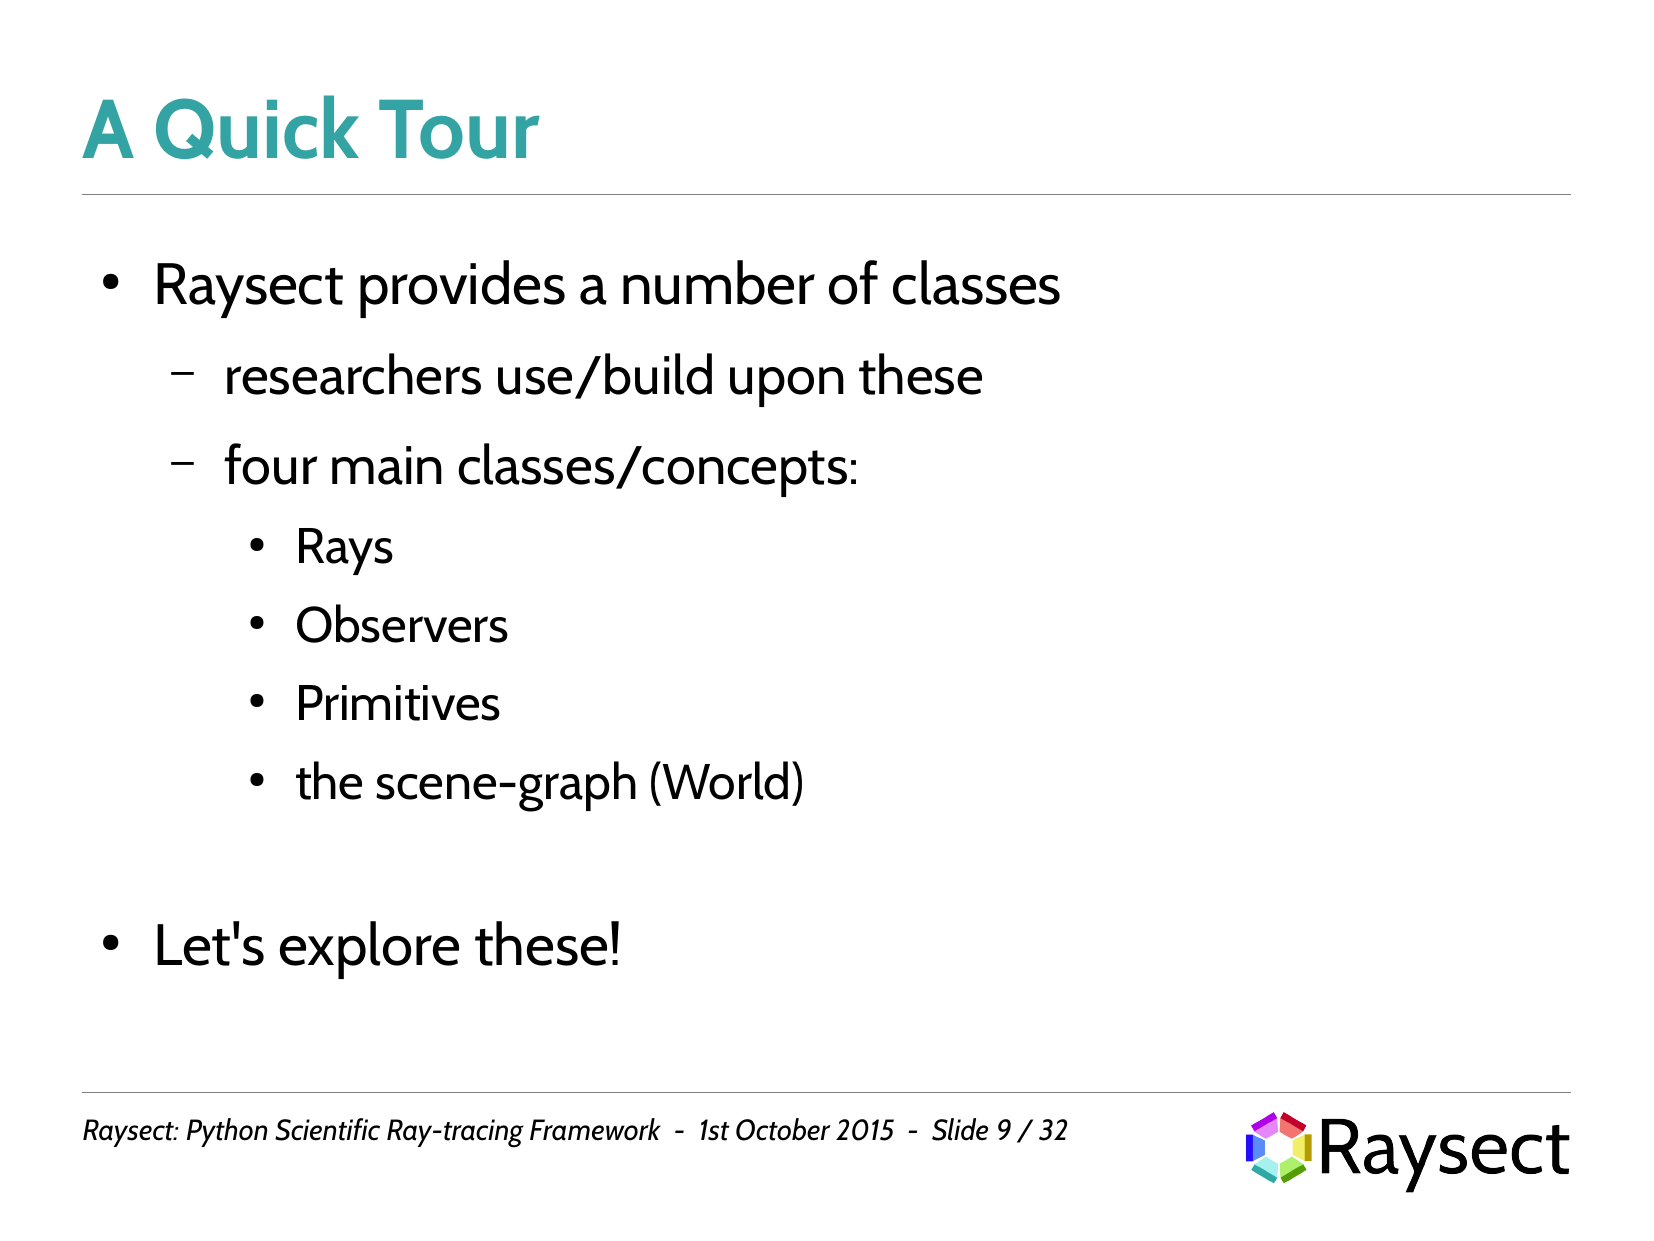

# A Quick Tour
Raysect provides a number of classes
researchers use/build upon these
four main classes/concepts:
Rays
Observers
Primitives
the scene-graph (World)
Let's explore these!
1st October 2015